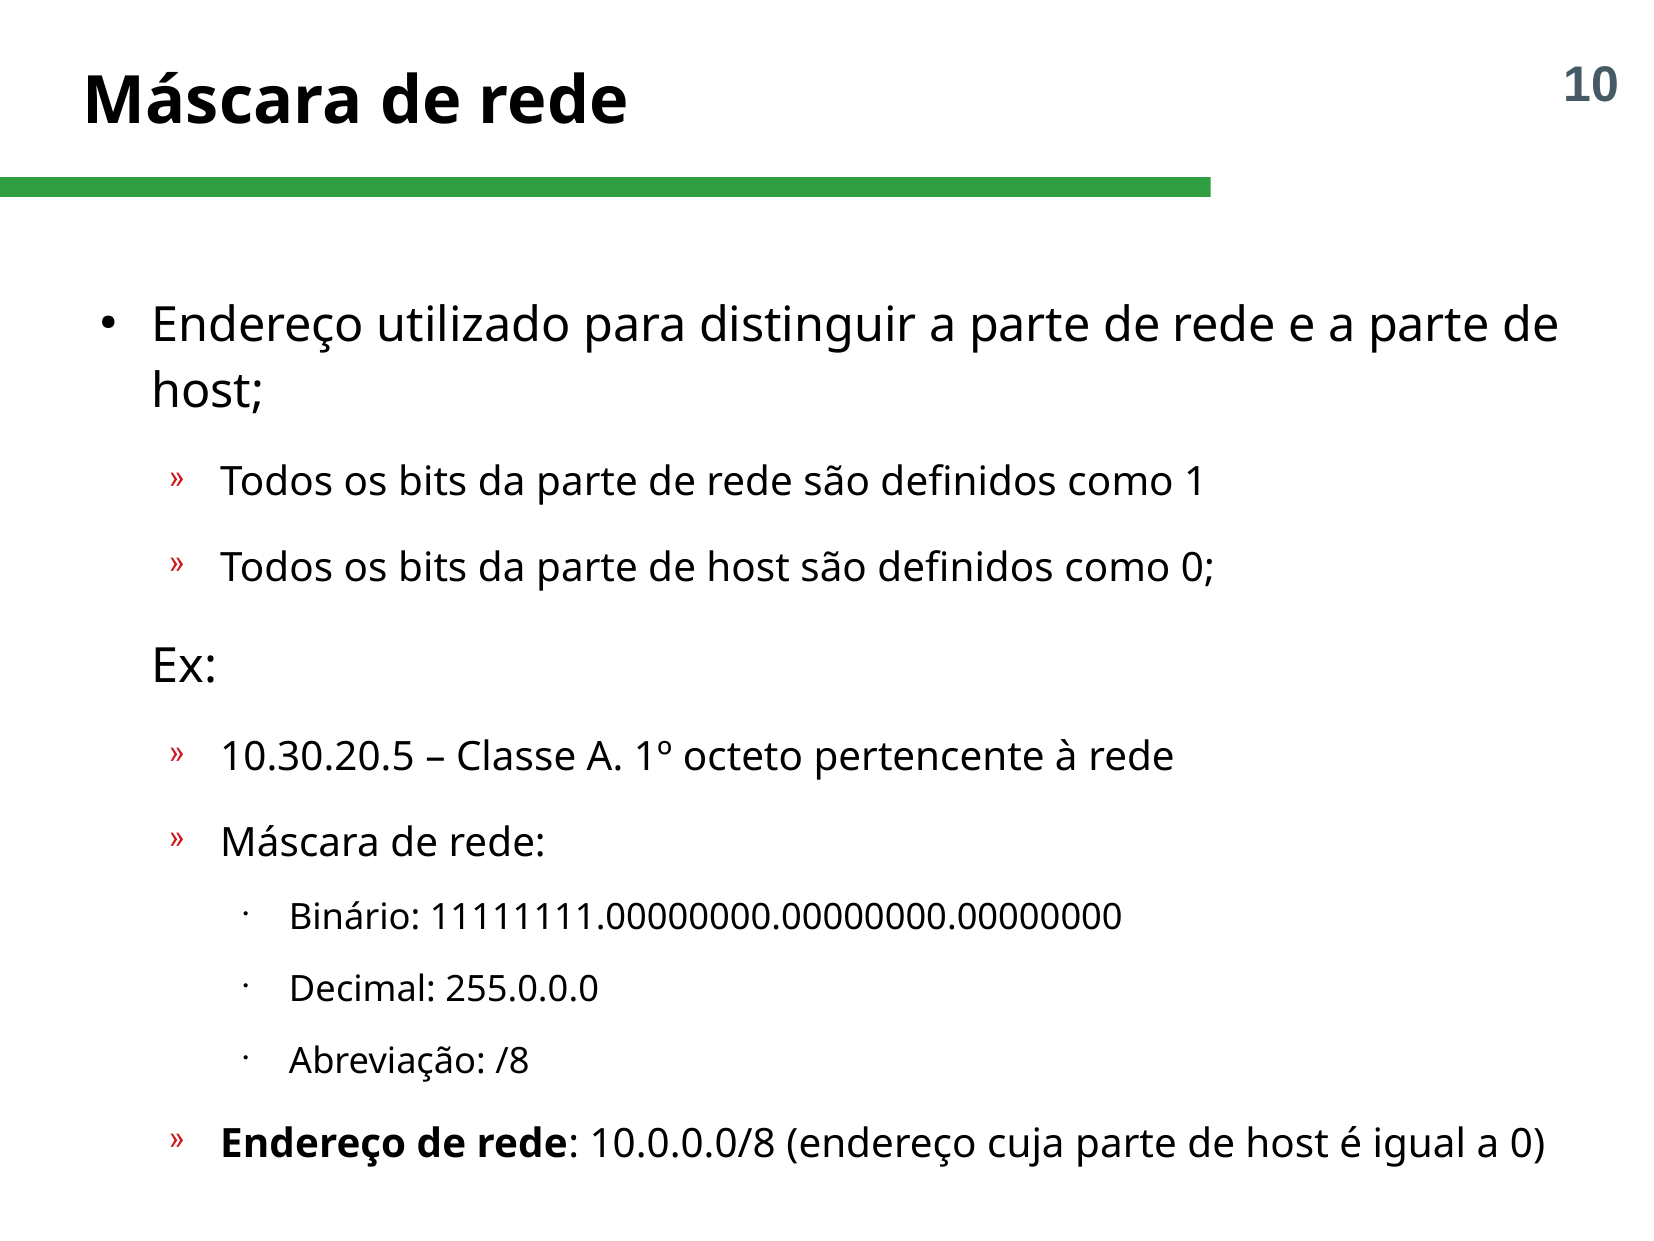

# Máscara de rede
Endereço utilizado para distinguir a parte de rede e a parte de host;
Todos os bits da parte de rede são definidos como 1
Todos os bits da parte de host são definidos como 0;
Ex:
10.30.20.5 – Classe A. 1º octeto pertencente à rede
Máscara de rede:
Binário: 11111111.00000000.00000000.00000000
Decimal: 255.0.0.0
Abreviação: /8
Endereço de rede: 10.0.0.0/8 (endereço cuja parte de host é igual a 0)